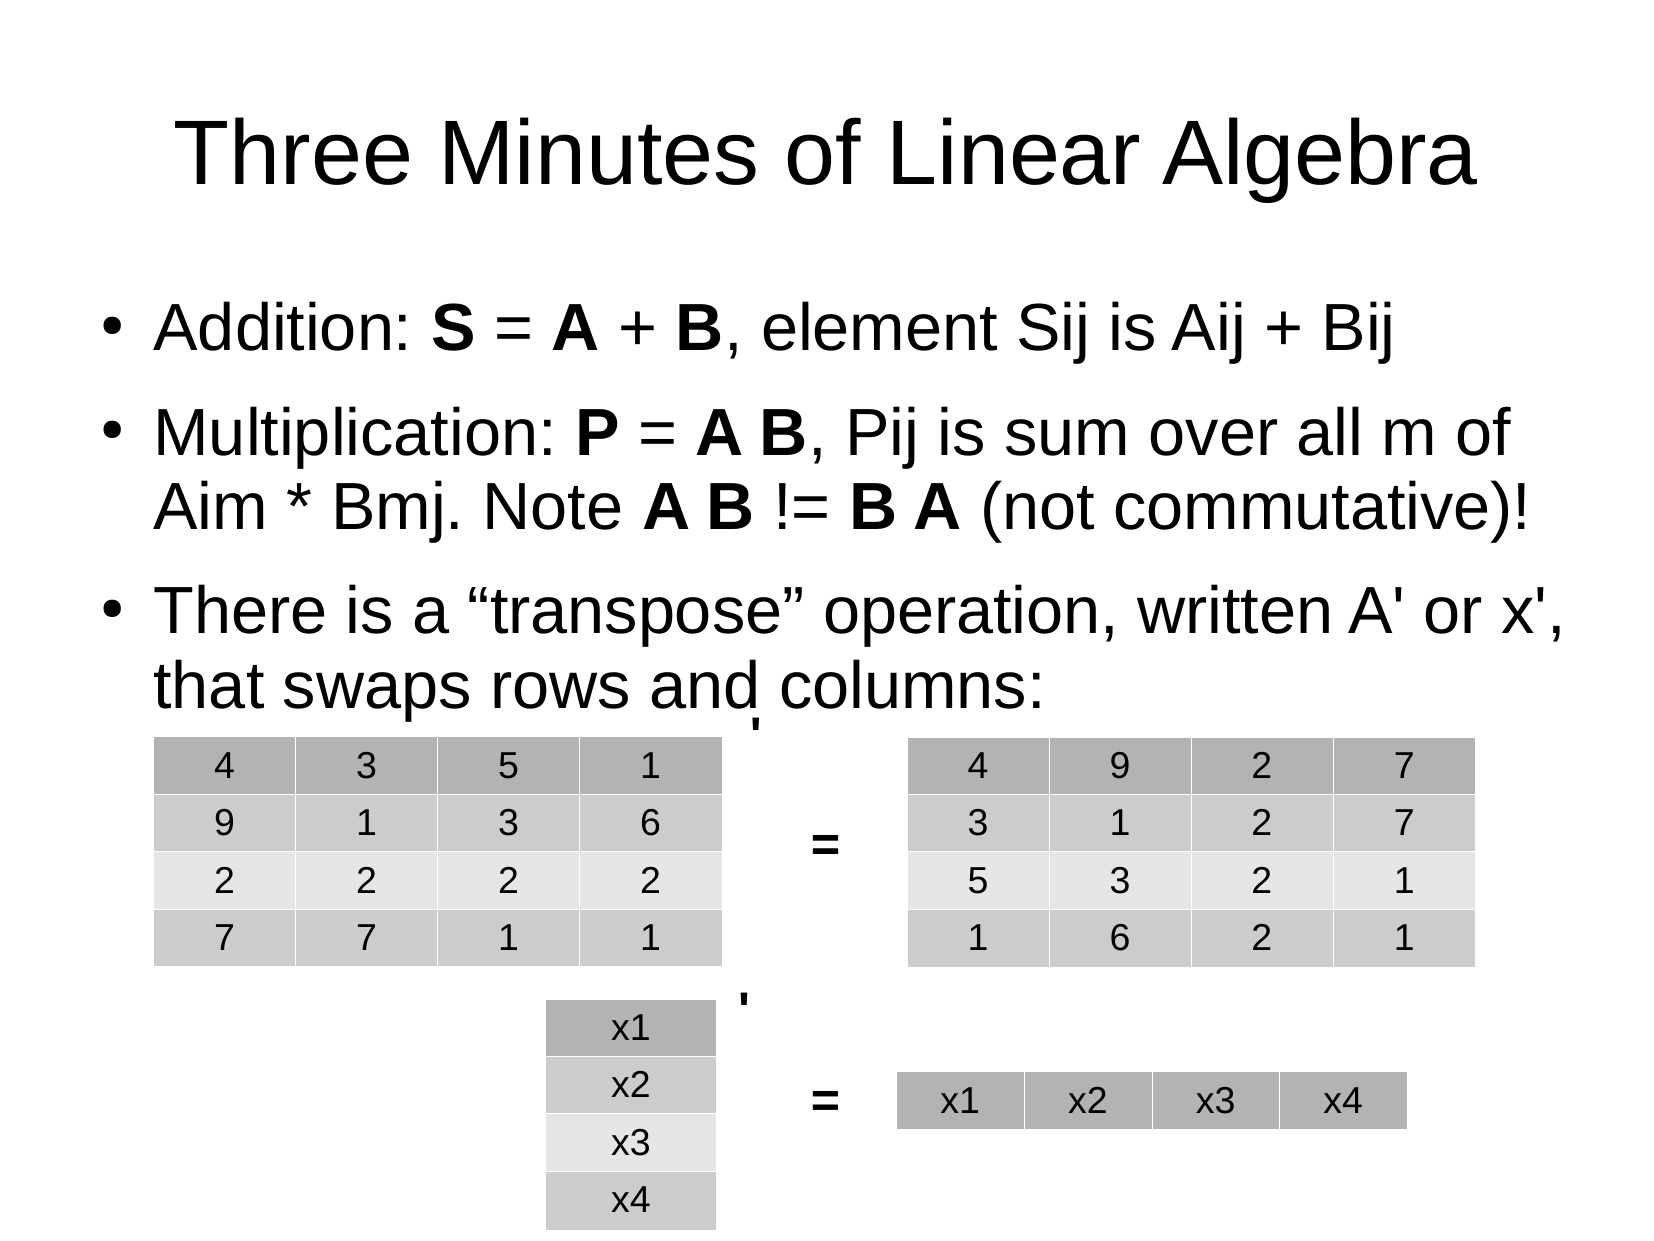

# Three Minutes of Linear Algebra
Addition: S = A + B, element Sij is Aij + Bij
Multiplication: P = A B, Pij is sum over all m of Aim * Bmj. Note A B != B A (not commutative)!
There is a “transpose” operation, written A' or x', that swaps rows and columns:
'
| 4 | 3 | 5 | 1 |
| --- | --- | --- | --- |
| 9 | 1 | 3 | 6 |
| 2 | 2 | 2 | 2 |
| 7 | 7 | 1 | 1 |
| 4 | 9 | 2 | 7 |
| --- | --- | --- | --- |
| 3 | 1 | 2 | 7 |
| 5 | 3 | 2 | 1 |
| 1 | 6 | 2 | 1 |
=
=
'
| x1 |
| --- |
| x2 |
| x3 |
| x4 |
=
| x1 | x2 | x3 | x4 |
| --- | --- | --- | --- |